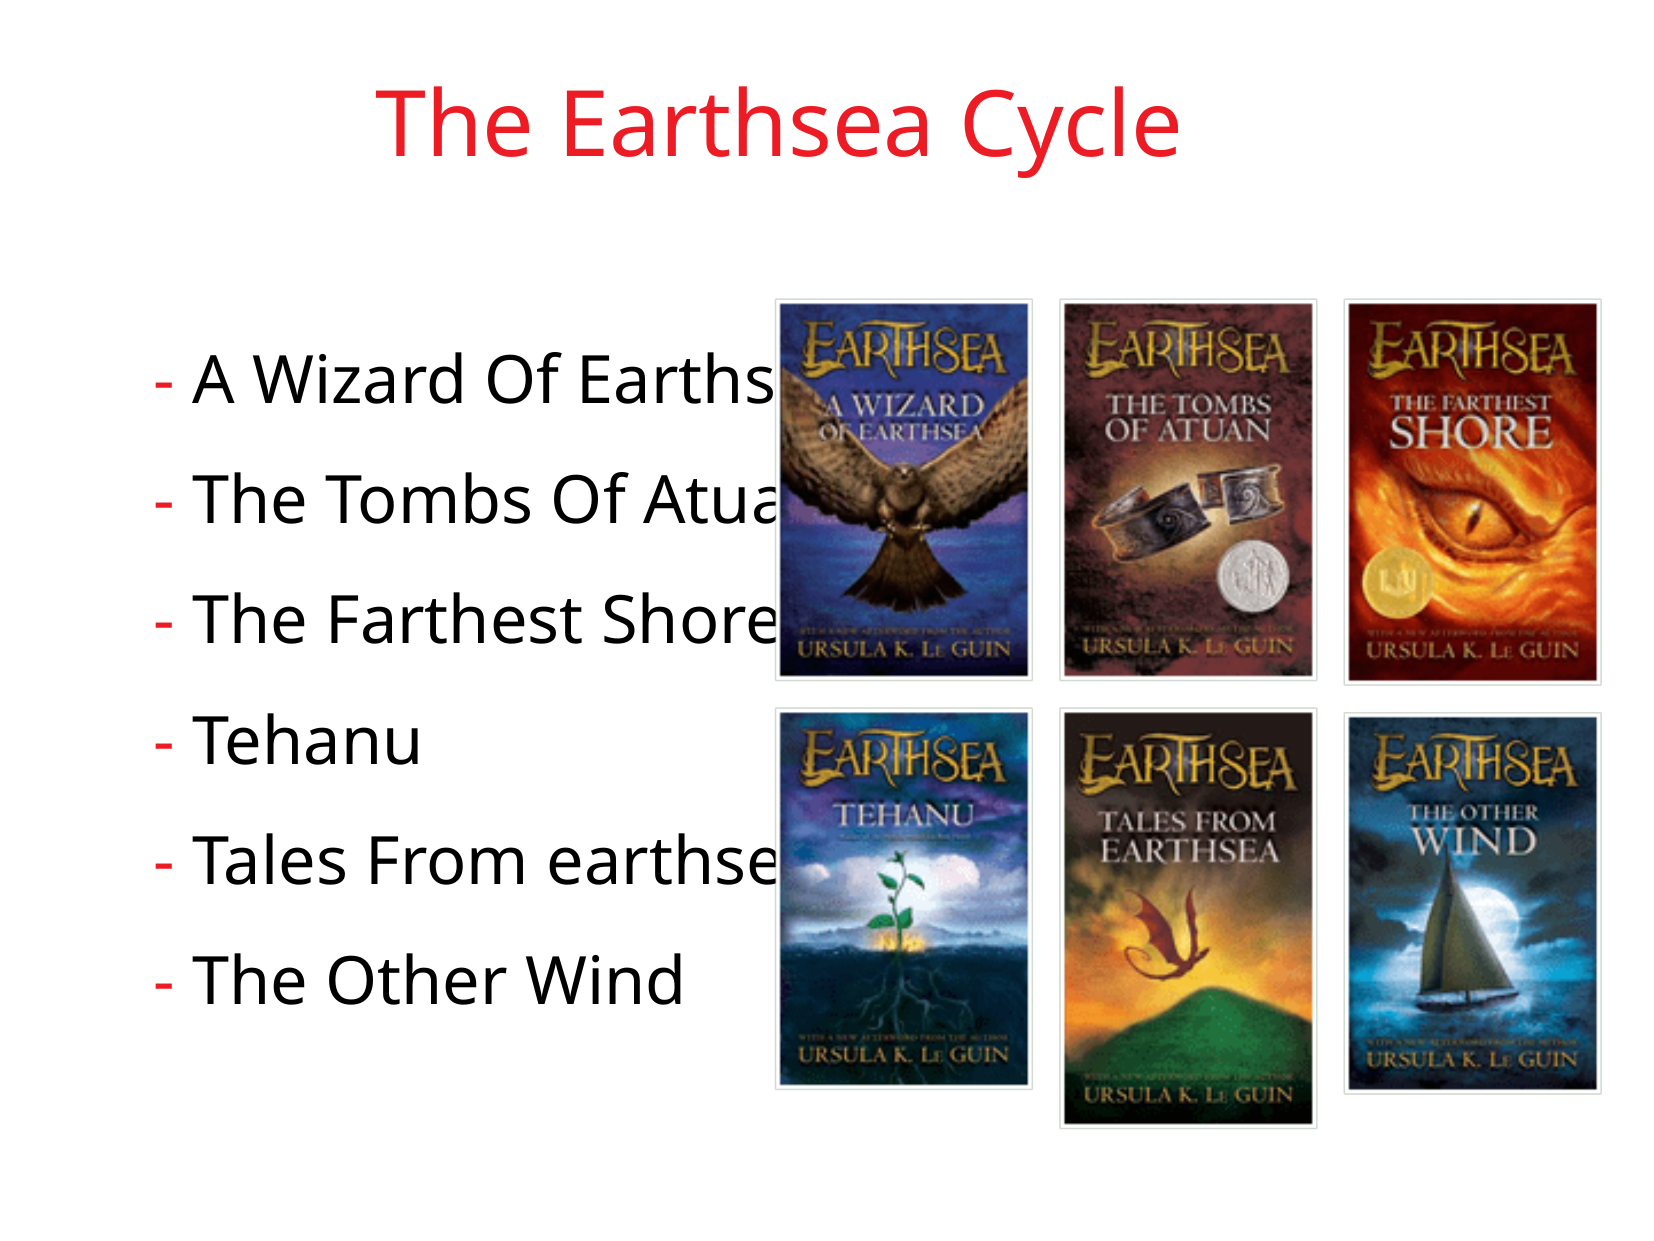

# The Earthsea Cycle
- A Wizard Of Earthsea
- The Tombs Of Atuan
- The Farthest Shore
- Tehanu
- Tales From earthsea
- The Other Wind